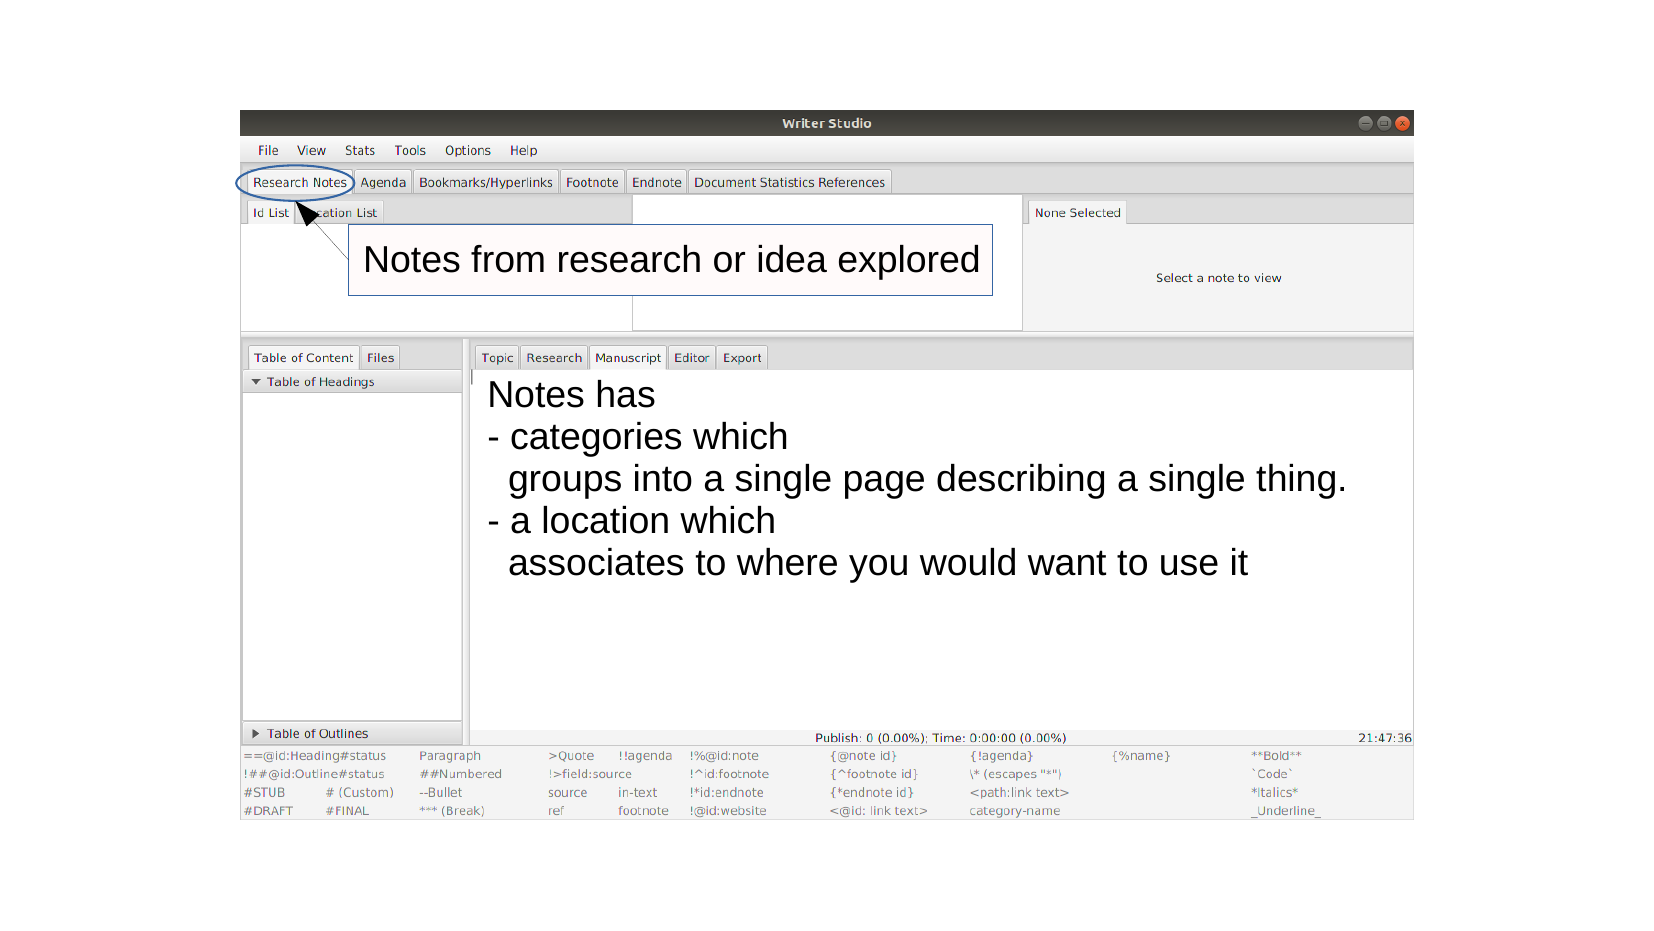

Notes from research or idea explored
Notes has
- categories which
 groups into a single page describing a single thing.
- a location which
 associates to where you would want to use it